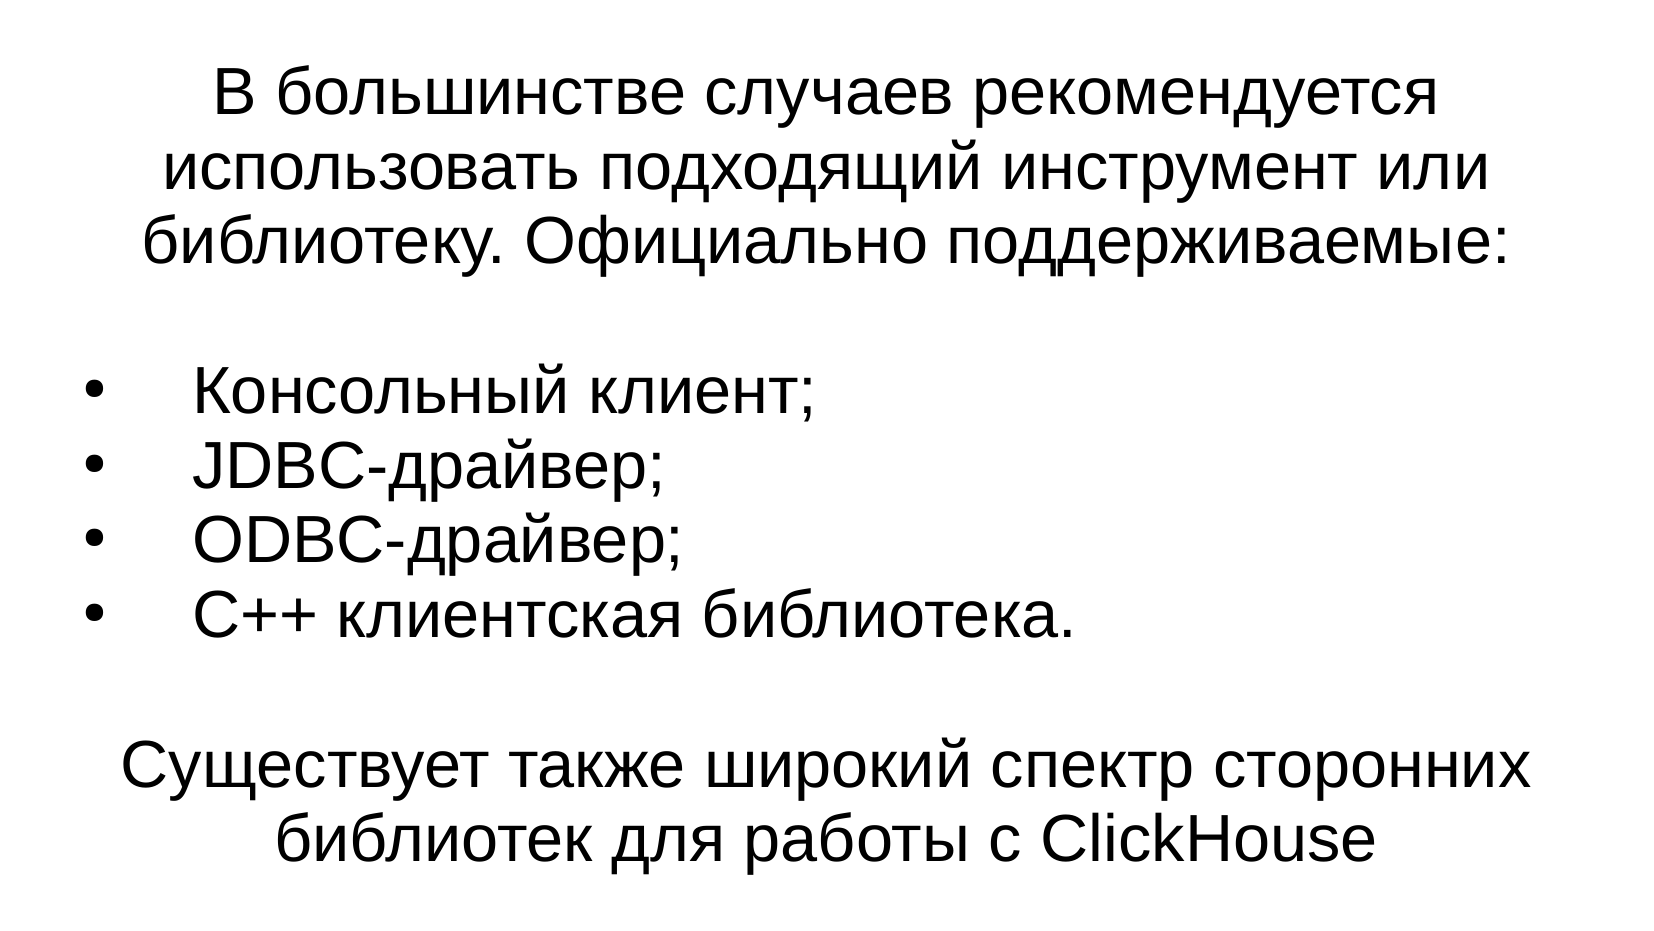

# В большинстве случаев рекомендуется использовать подходящий инструмент или библиотеку. Официально поддерживаемые:
 Консольный клиент;
 JDBC-драйвер;
 ODBC-драйвер;
 C++ клиентская библиотека.
Существует также широкий спектр сторонних библиотек для работы с ClickHouse